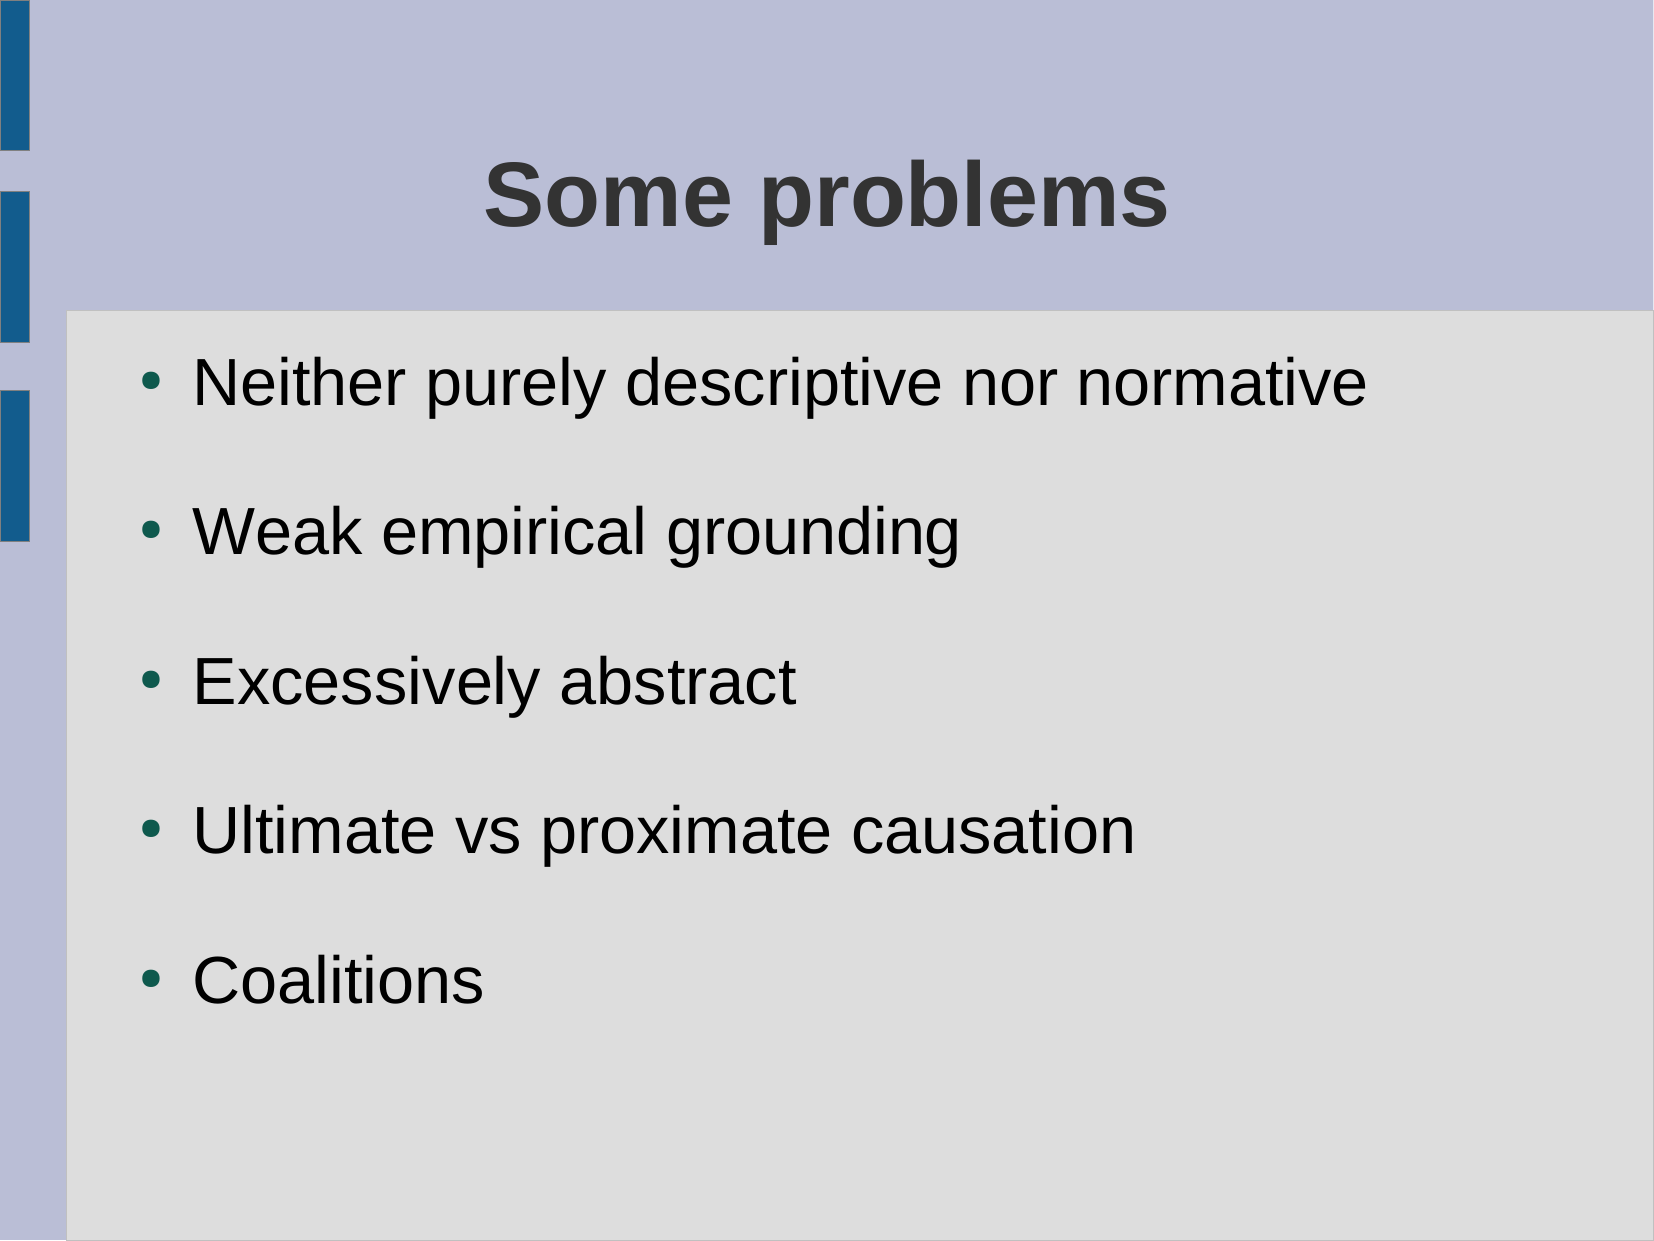

# Some problems
Neither purely descriptive nor normative
Weak empirical grounding
Excessively abstract
Ultimate vs proximate causation
Coalitions